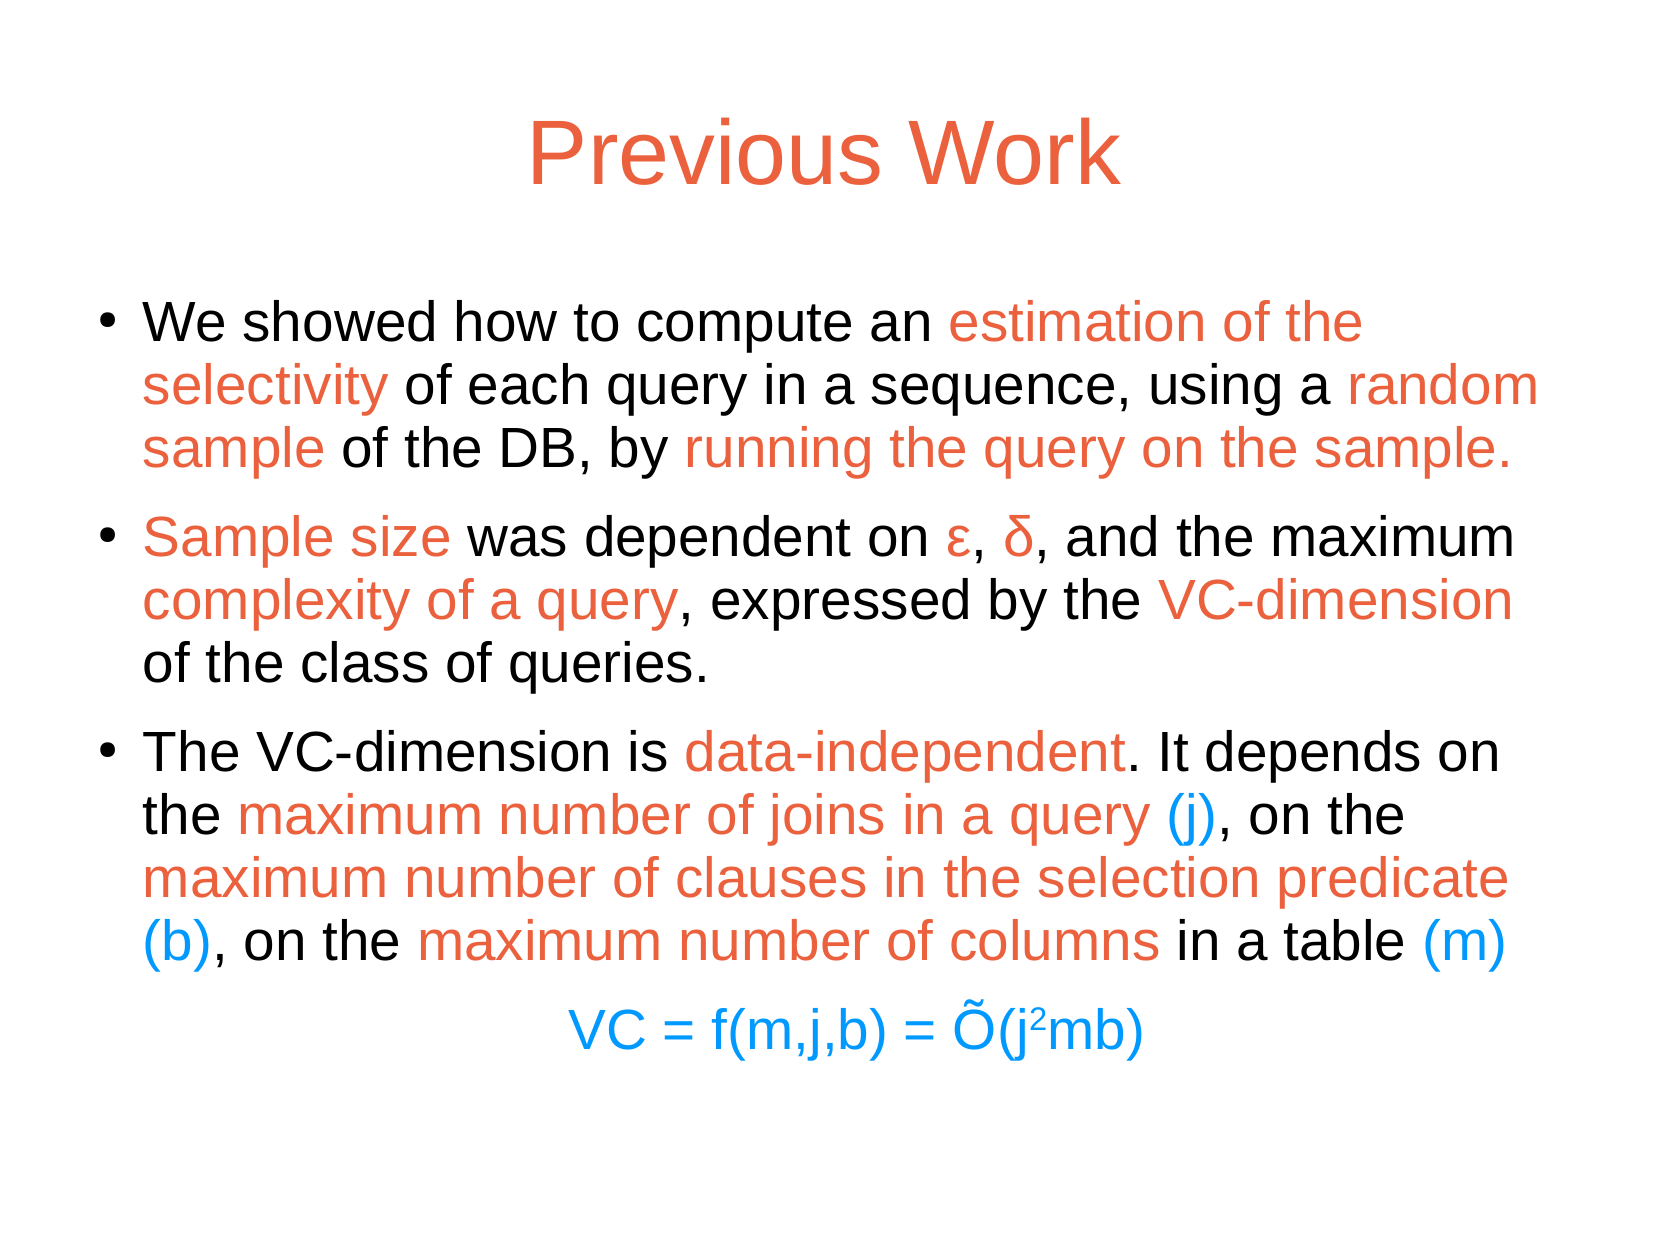

# Previous Work
We showed how to compute an estimation of the selectivity of each query in a sequence, using a random sample of the DB, by running the query on the sample.
Sample size was dependent on ε, δ, and the maximum complexity of a query, expressed by the VC-dimension of the class of queries.
The VC-dimension is data-independent. It depends on the maximum number of joins in a query (j), on the maximum number of clauses in the selection predicate (b), on the maximum number of columns in a table (m)
VC = f(m,j,b) = Õ(j2mb)